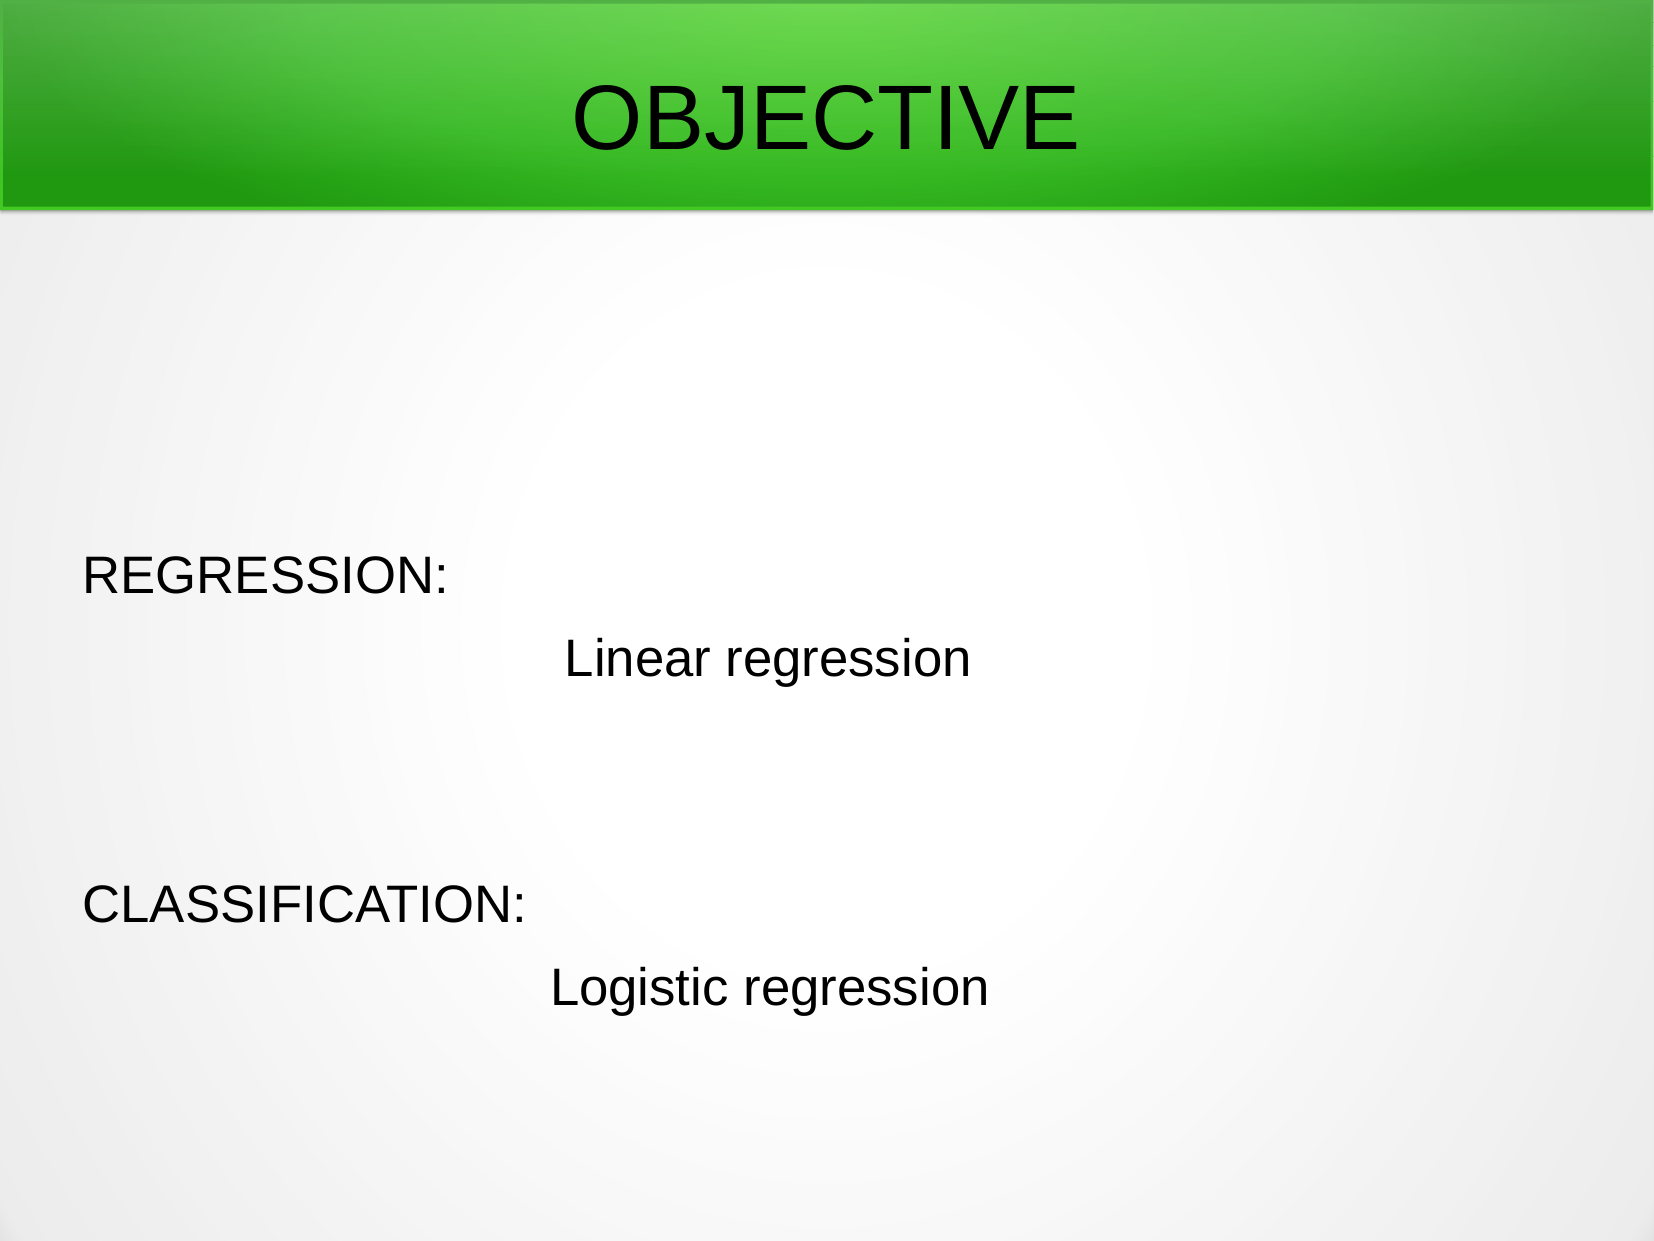

# OBJECTIVE
REGRESSION:
 Linear regression
CLASSIFICATION:
 Logistic regression